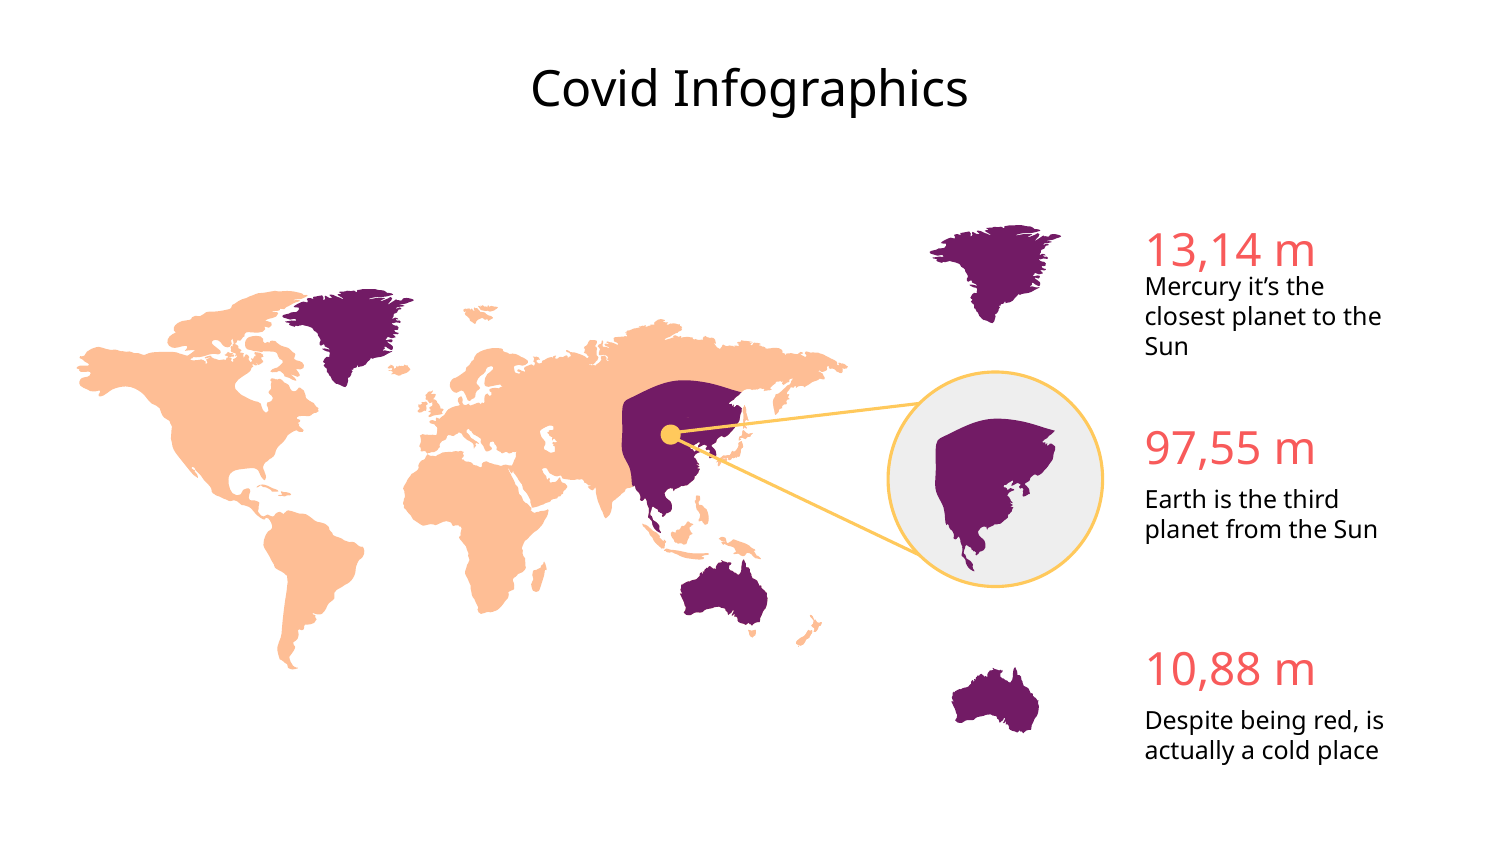

# Covid Infographics
13,14 m
Mercury it’s the closest planet to the Sun
97,55 m
Earth is the third planet from the Sun
10,88 m
Despite being red, is actually a cold place